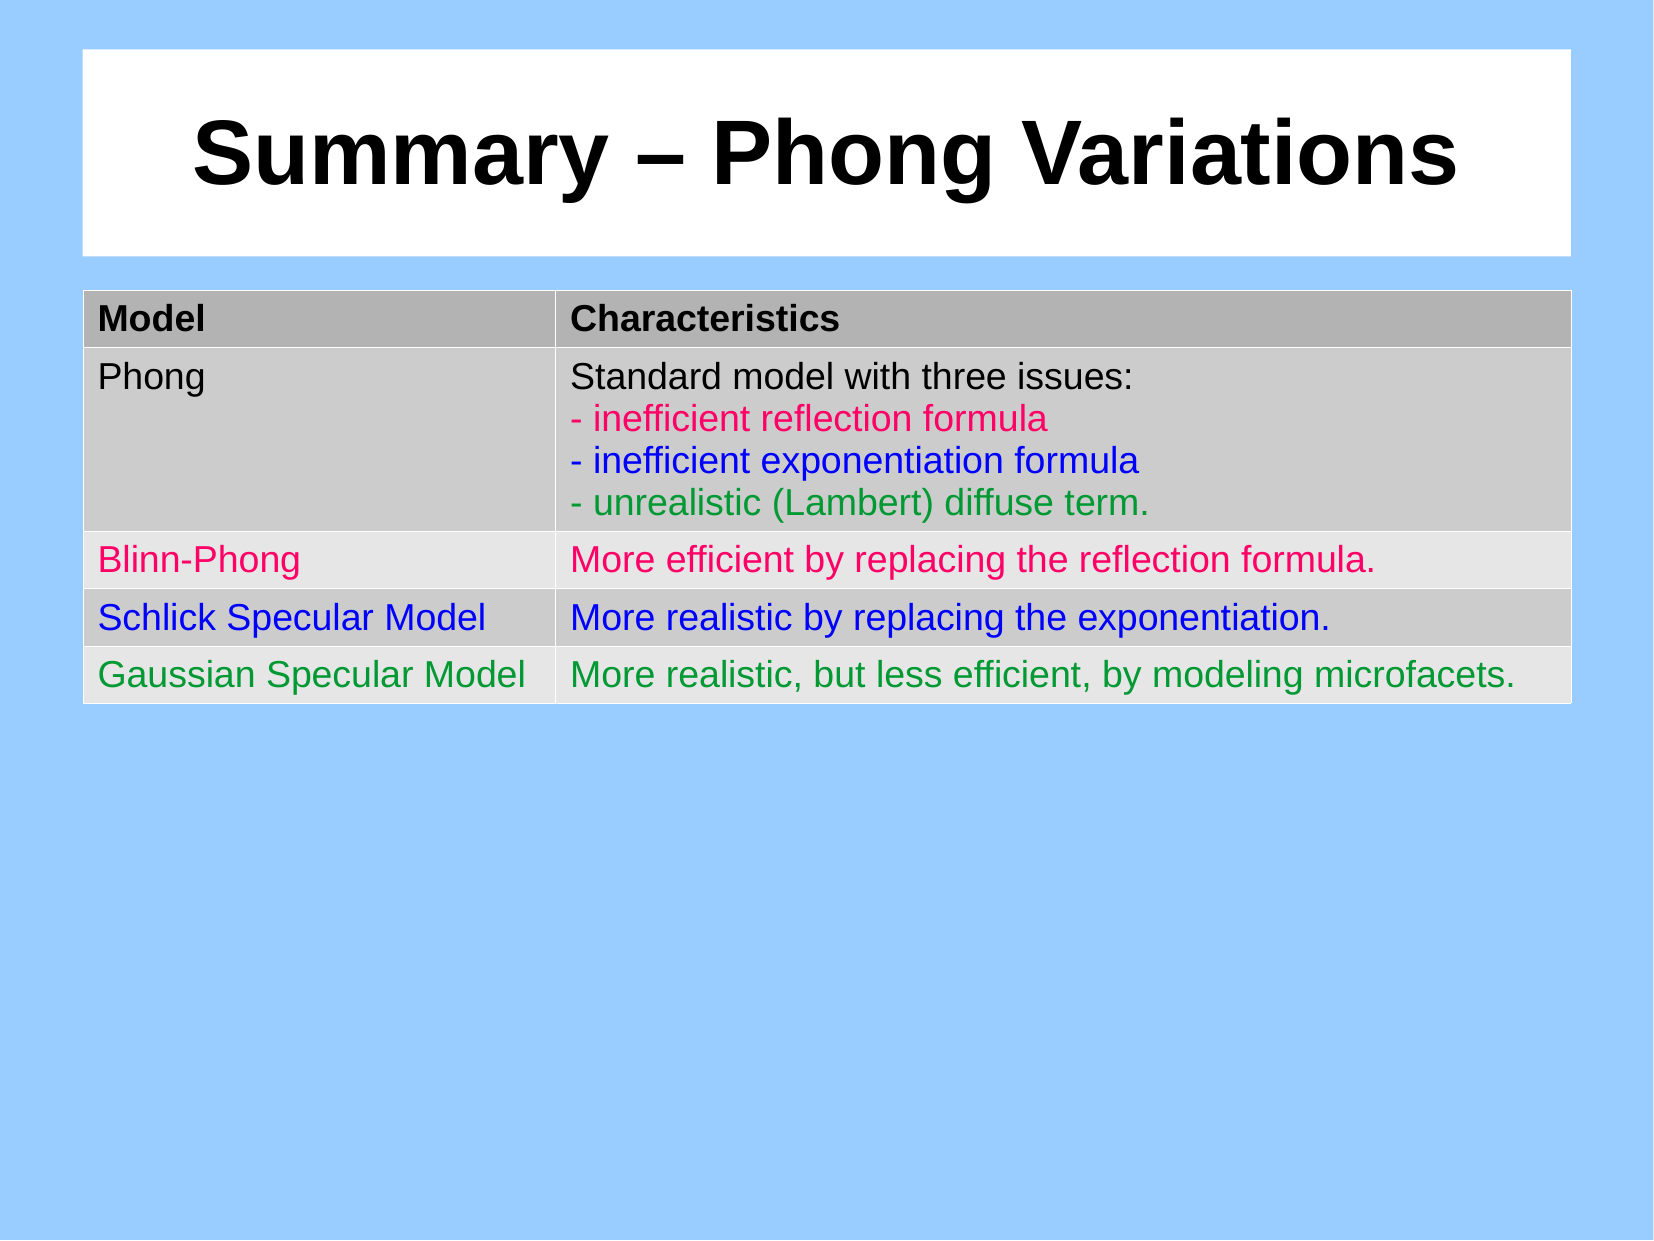

# Summary – Phong Variations
| Model | Characteristics |
| --- | --- |
| Phong | Standard model with three issues: - inefficient reflection formula - inefficient exponentiation formula - unrealistic (Lambert) diffuse term. |
| Blinn-Phong | More efficient by replacing the reflection formula. |
| Schlick Specular Model | More realistic by replacing the exponentiation. |
| Gaussian Specular Model | More realistic, but less efficient, by modeling microfacets. |